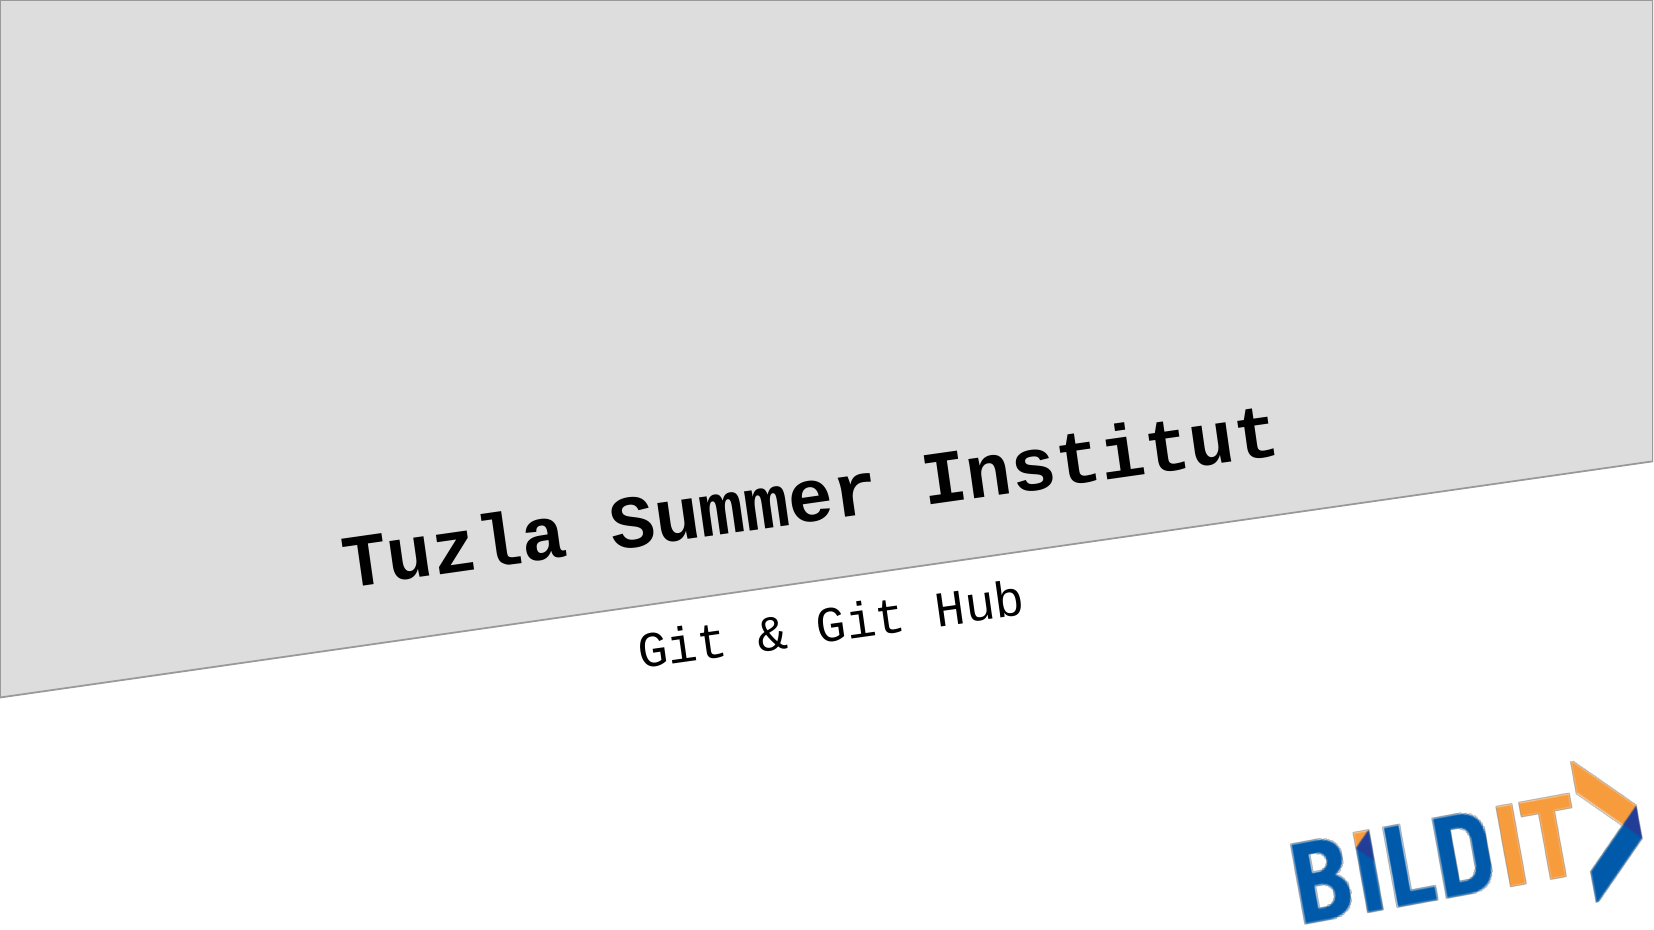

# Tuzla Summer Institut
Git & Git Hub